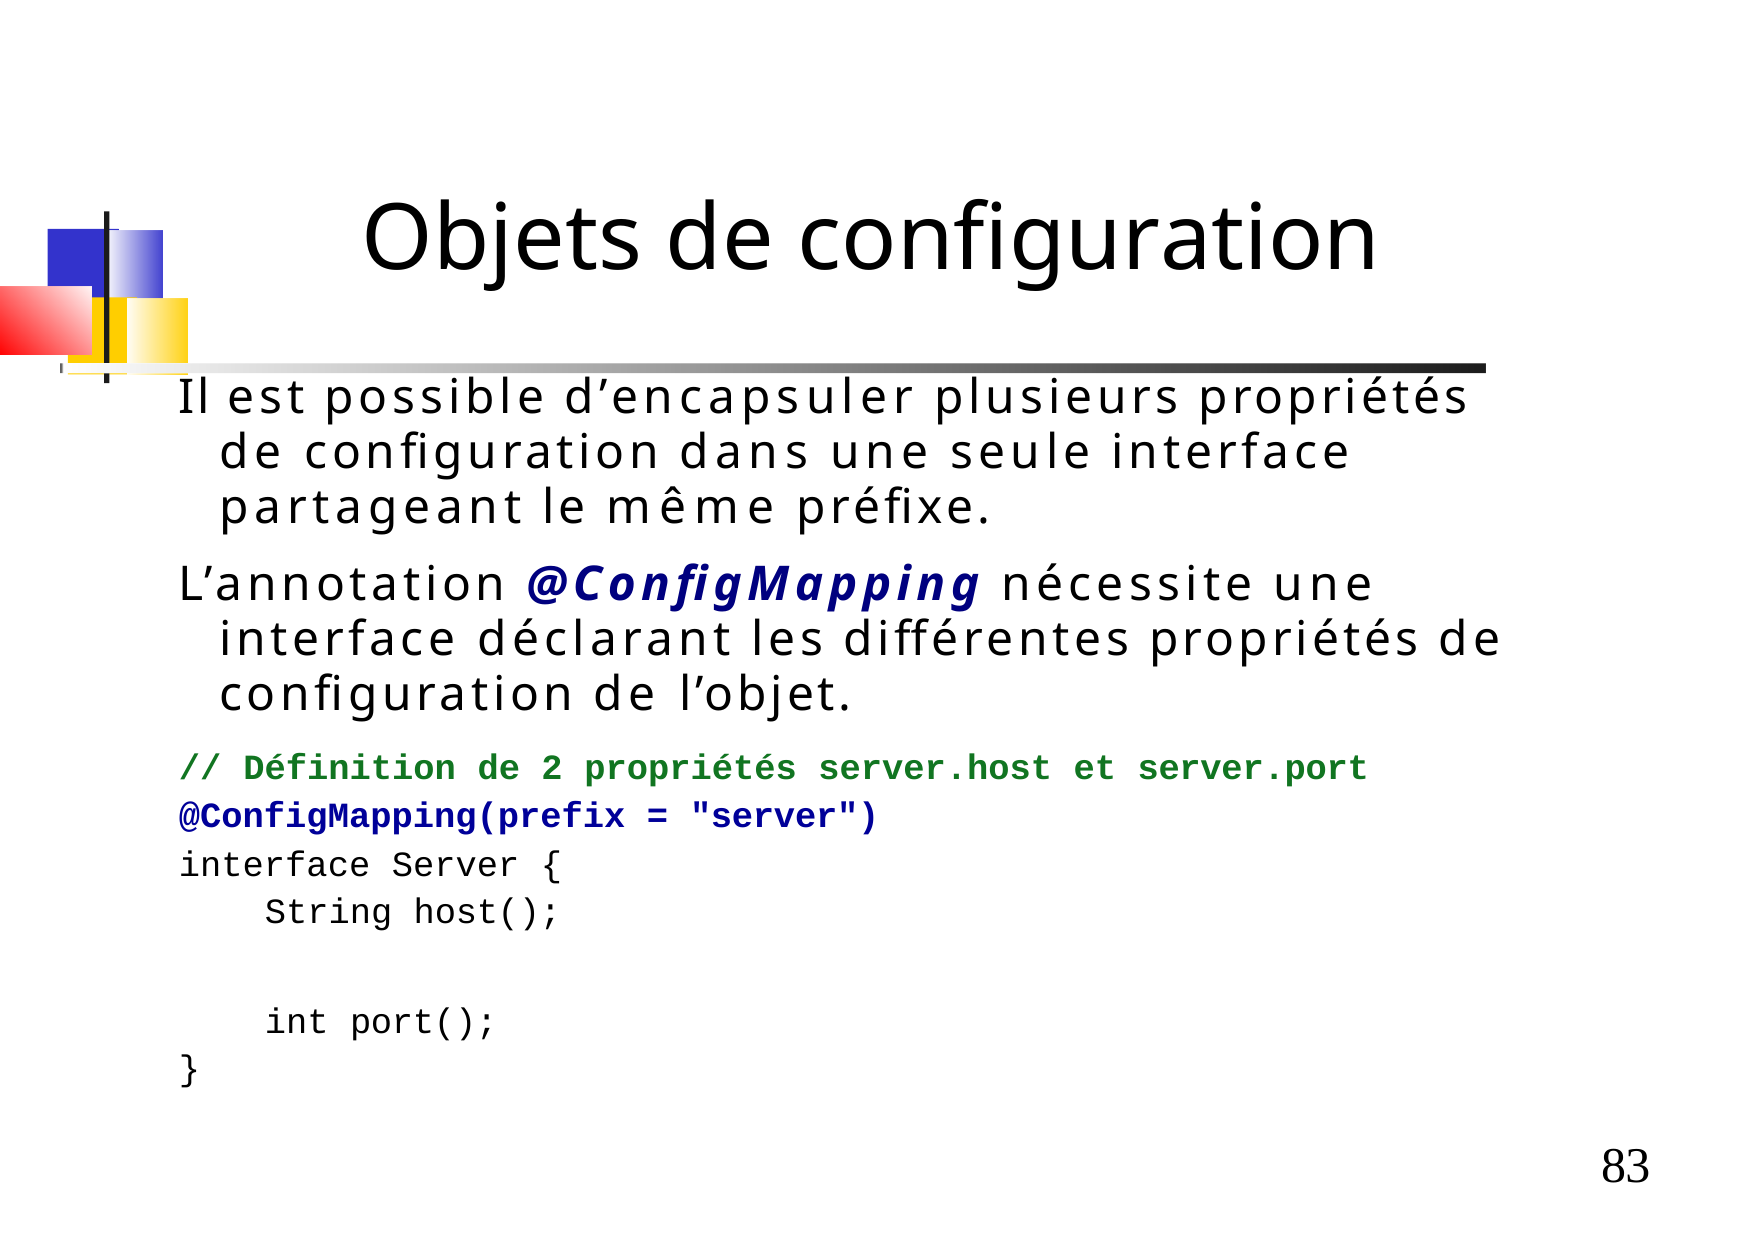

# Objets de configuration
Il est possible d’encapsuler plusieurs propriétés de configuration dans une seule interface partageant le même préfixe.
L’annotation @ConfigMapping nécessite une interface déclarant les différentes propriétés de configuration de l’objet.
// Définition de 2 propriétés server.host et server.port @ConfigMapping(prefix = "server")
interface Server { String host();
int port();
}
83